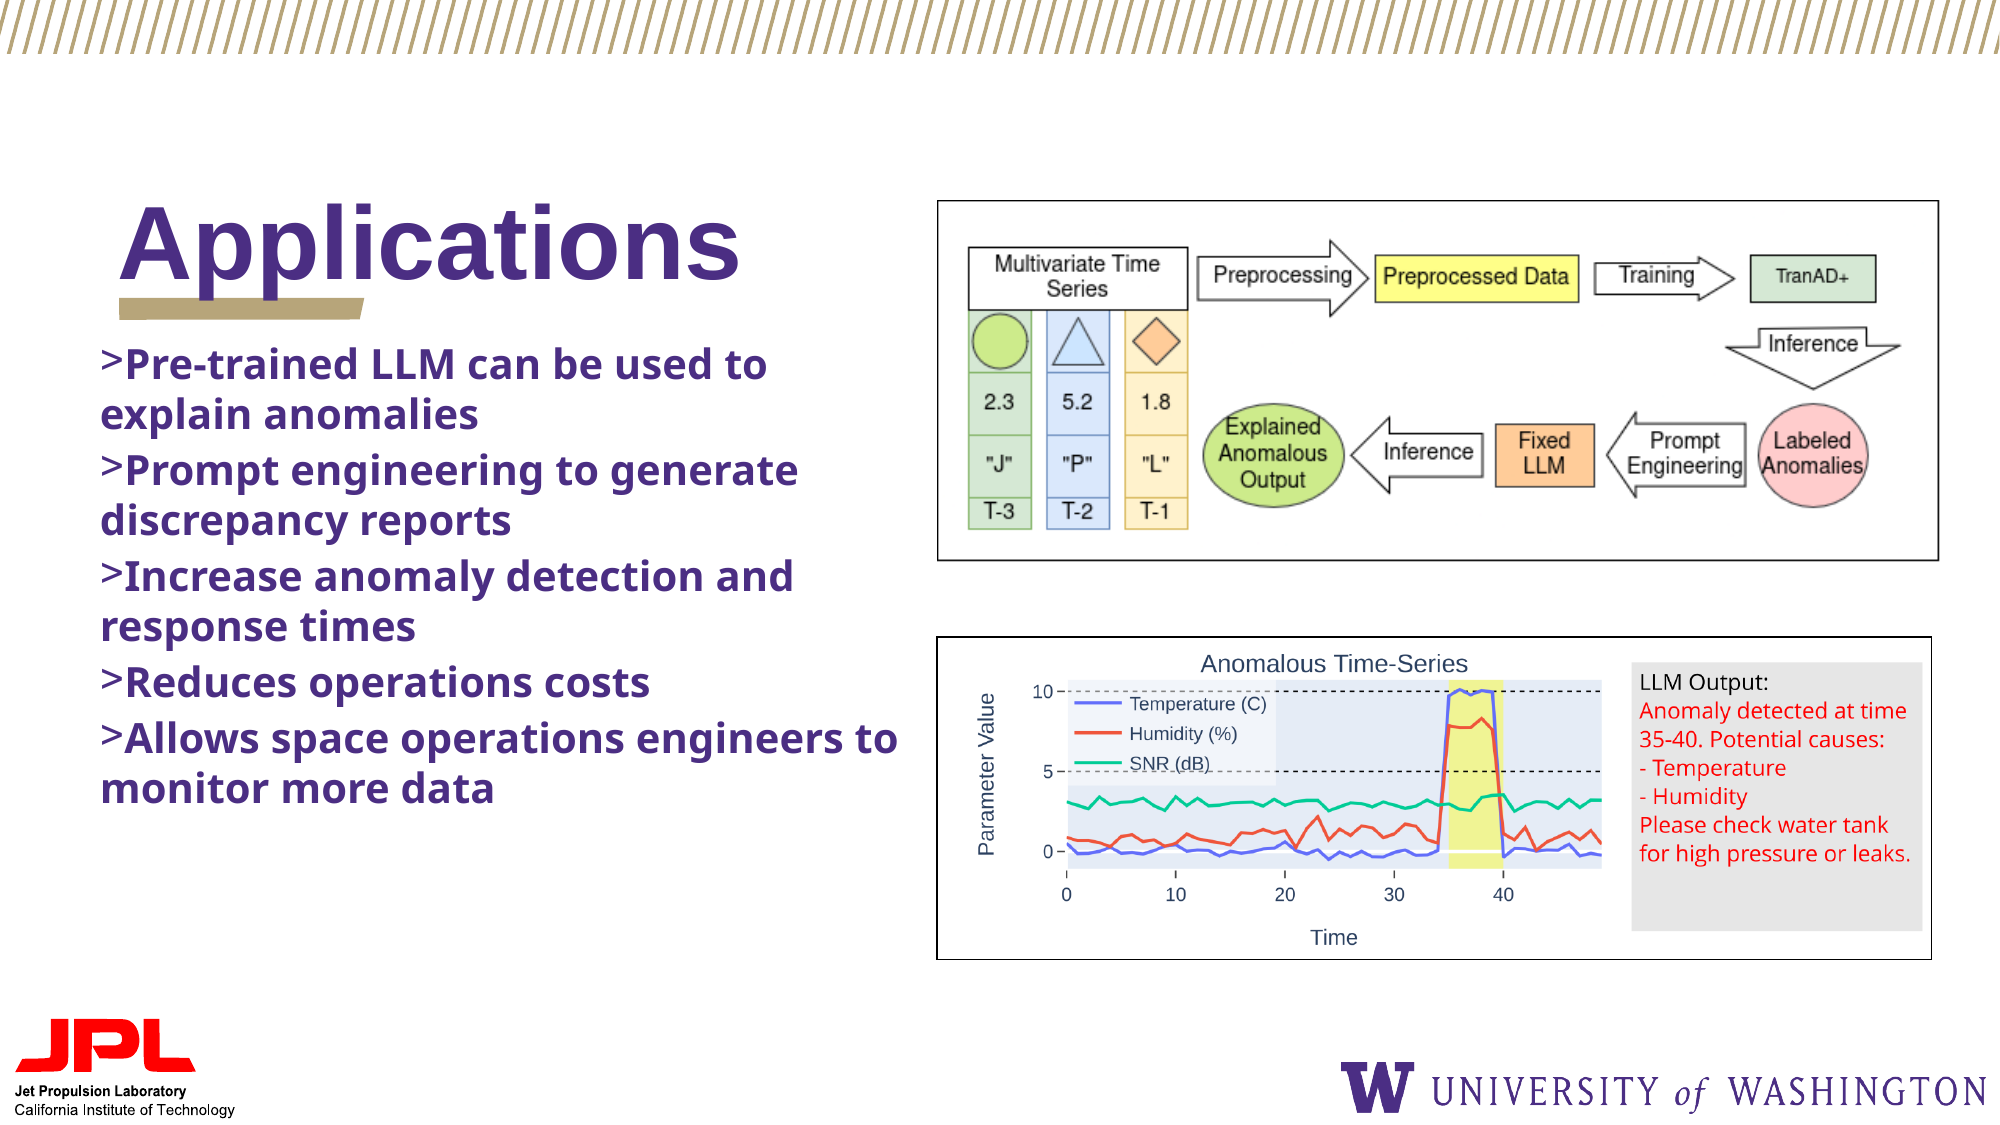

# Applications
Pre-trained LLM can be used to explain anomalies
Prompt engineering to generate discrepancy reports
Increase anomaly detection and response times
Reduces operations costs
Allows space operations engineers to monitor more data